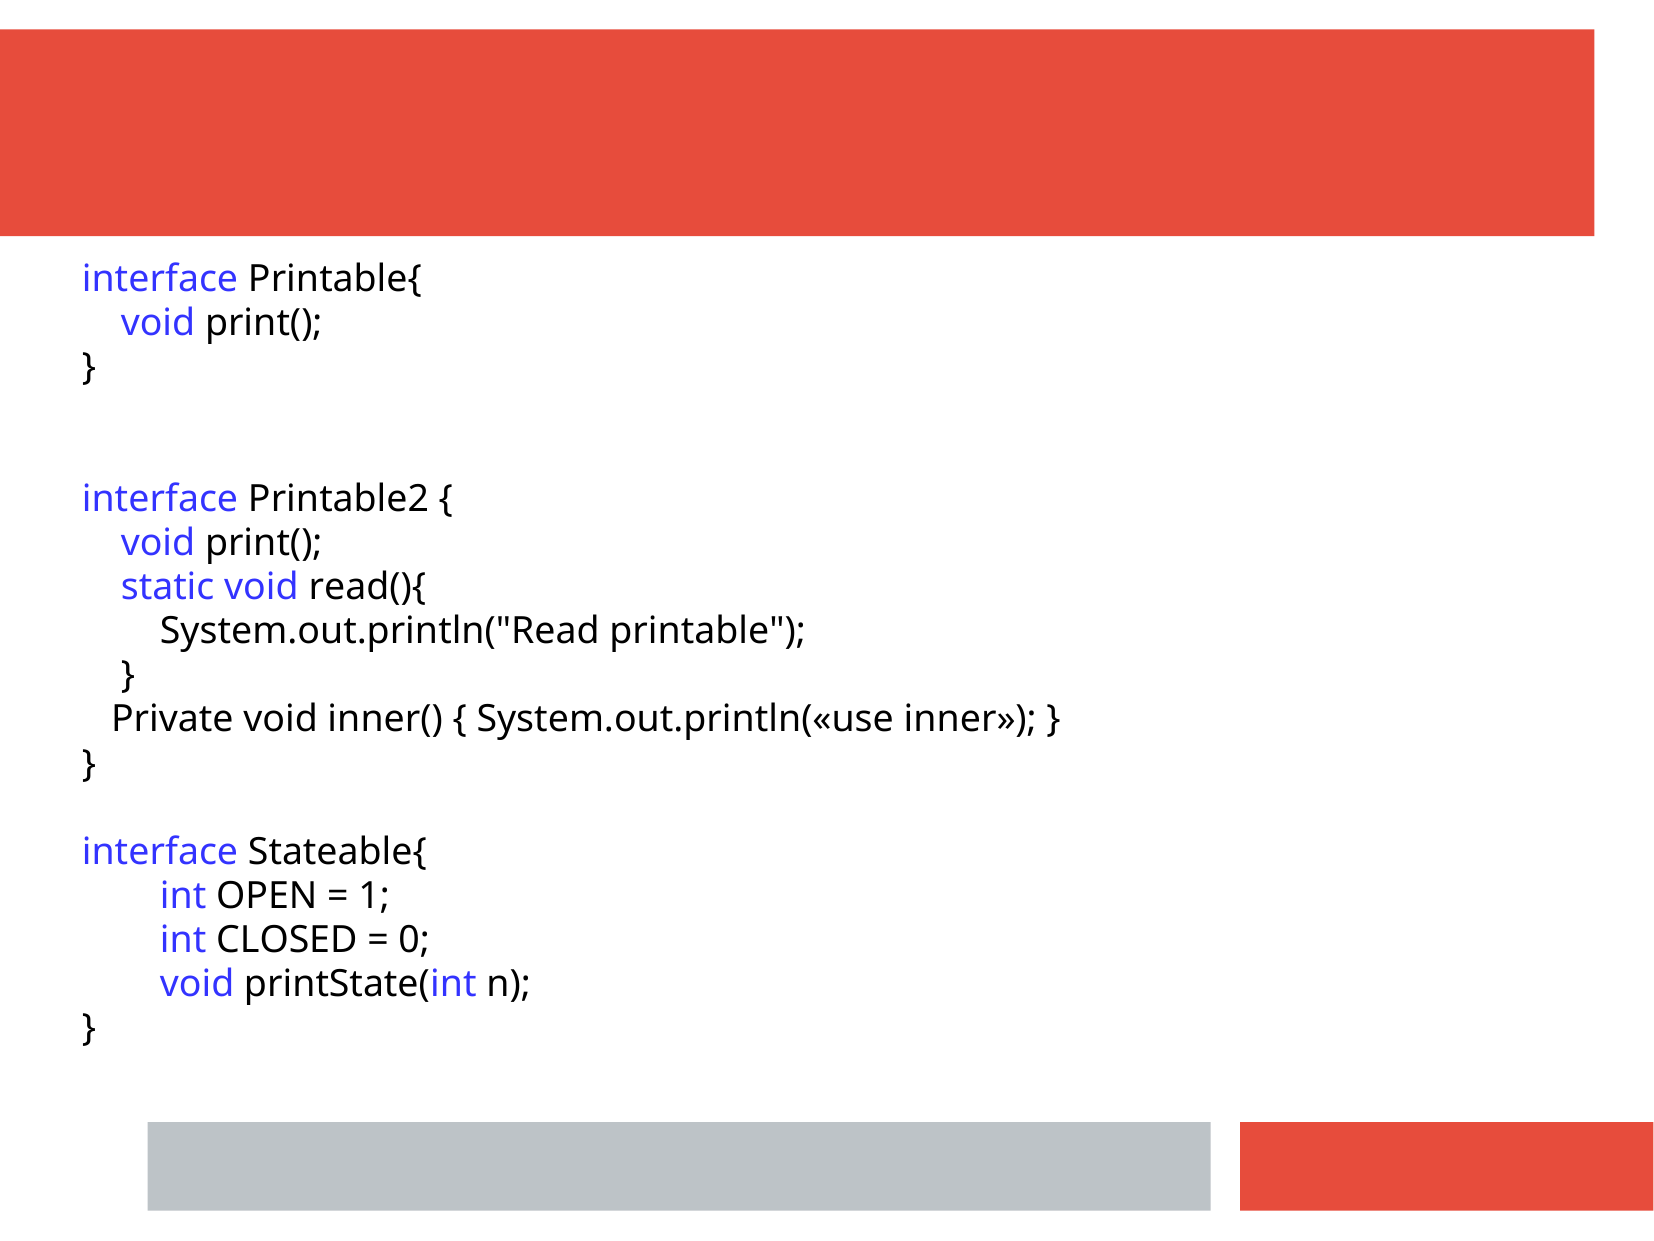

interface Printable{
 void print();
}
interface Printable2 {
 void print();
 static void read(){
 System.out.println("Read printable");
 }
 Private void inner() { System.out.println(«use inner»); }
}
interface Stateable{
 int OPEN = 1;
 int CLOSED = 0;
 void printState(int n);
}